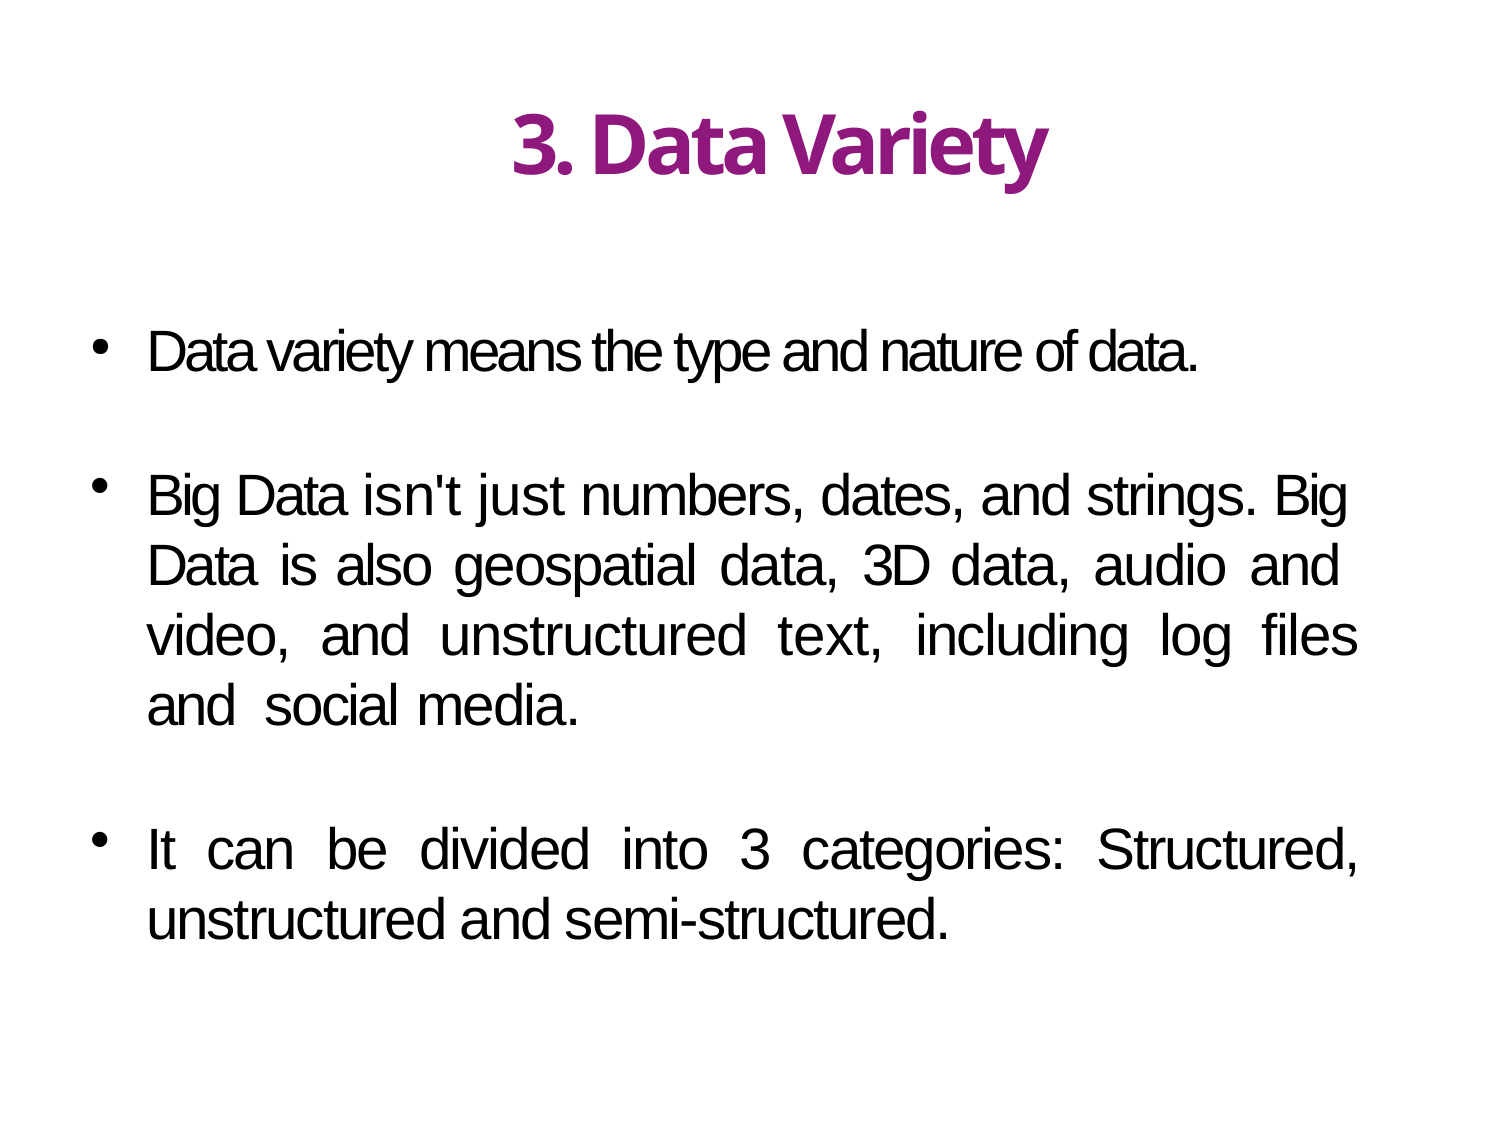

# 3. Data Variety
Data variety means the type and nature of data.
Big Data isn't just numbers, dates, and strings. Big Data is also geospatial data, 3D data, audio and video, and unstructured text, including log files and social media.
It can be divided into 3 categories: Structured, unstructured and semi-structured.